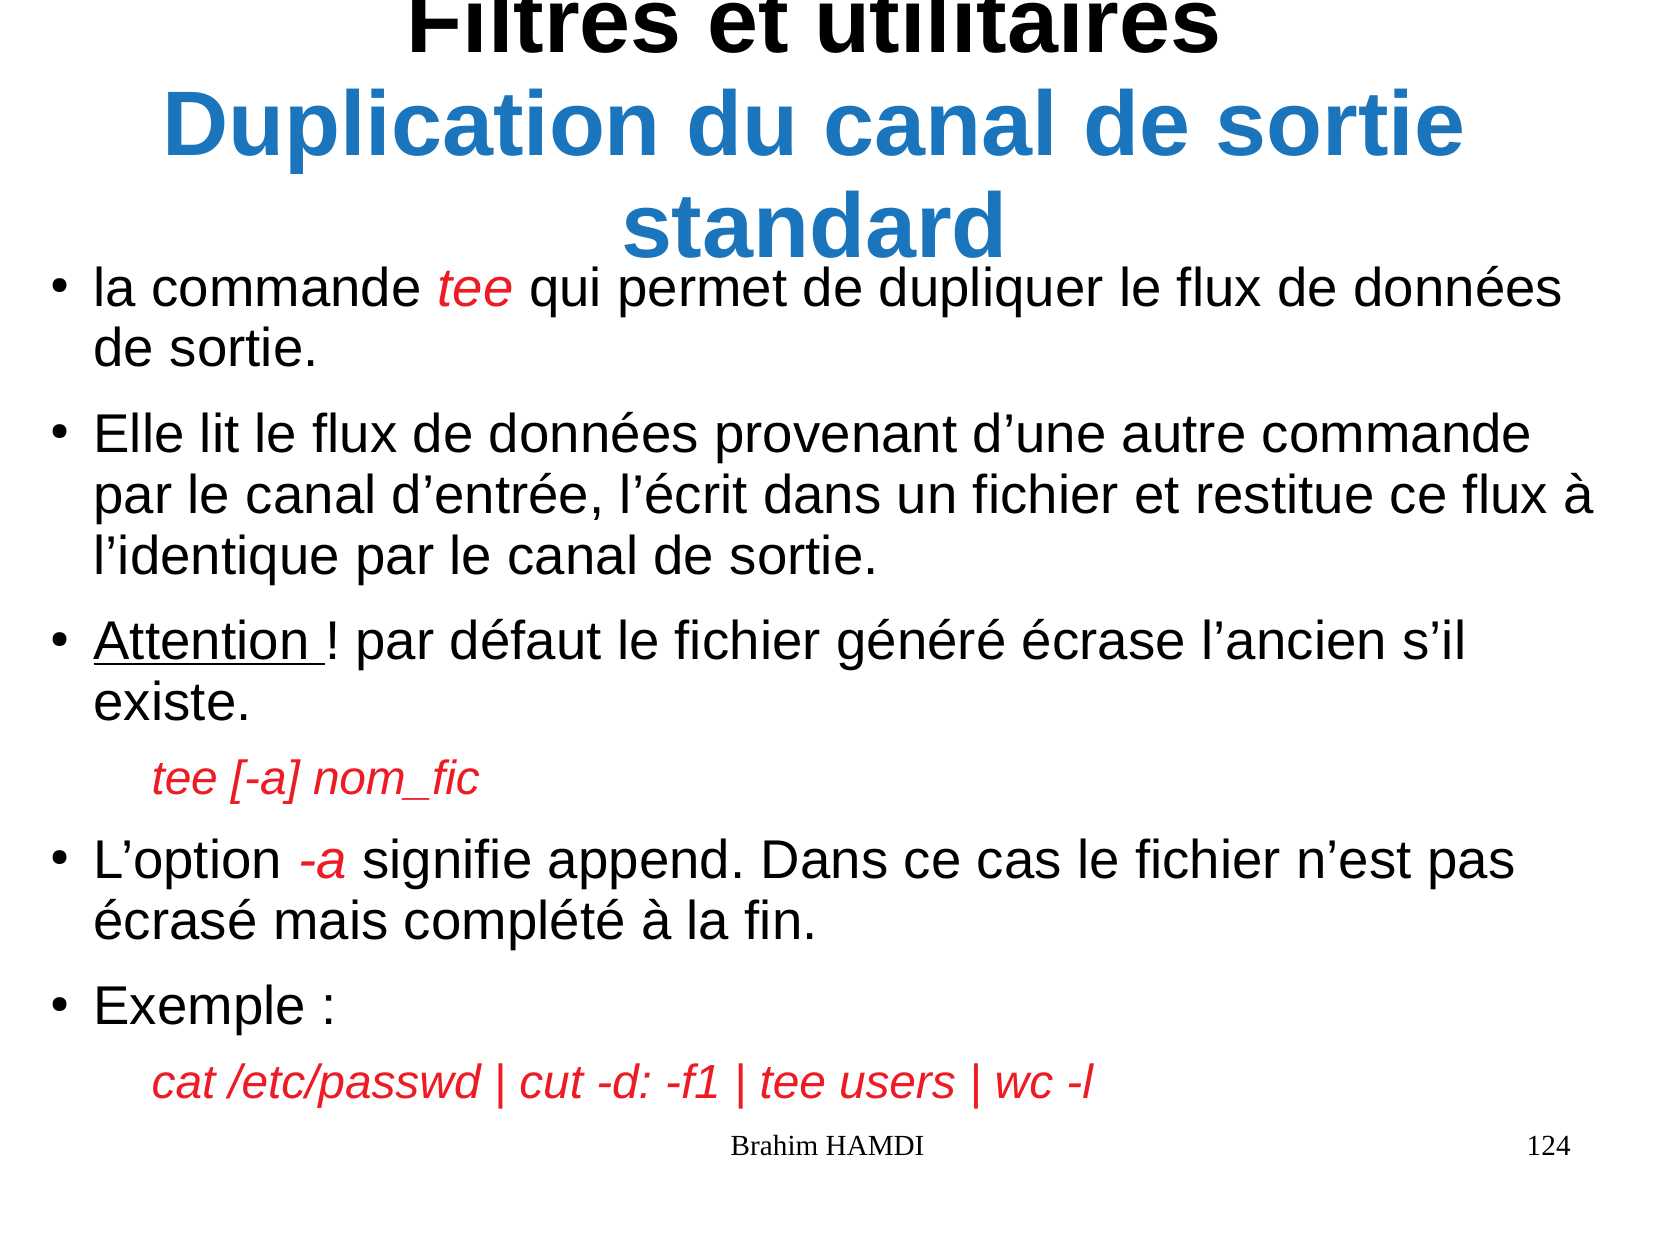

# Filtres et utilitaires Duplication du canal de sortie standard
la commande tee qui permet de dupliquer le flux de données de sortie.
Elle lit le flux de données provenant d’une autre commande par le canal d’entrée, l’écrit dans un fichier et restitue ce flux à l’identique par le canal de sortie.
Attention ! par défaut le fichier généré écrase l’ancien s’il existe.
tee [-a] nom_fic
L’option -a signifie append. Dans ce cas le fichier n’est pas écrasé mais complété à la fin.
Exemple :
cat /etc/passwd | cut -d: -f1 | tee users | wc -l
Brahim HAMDI
124